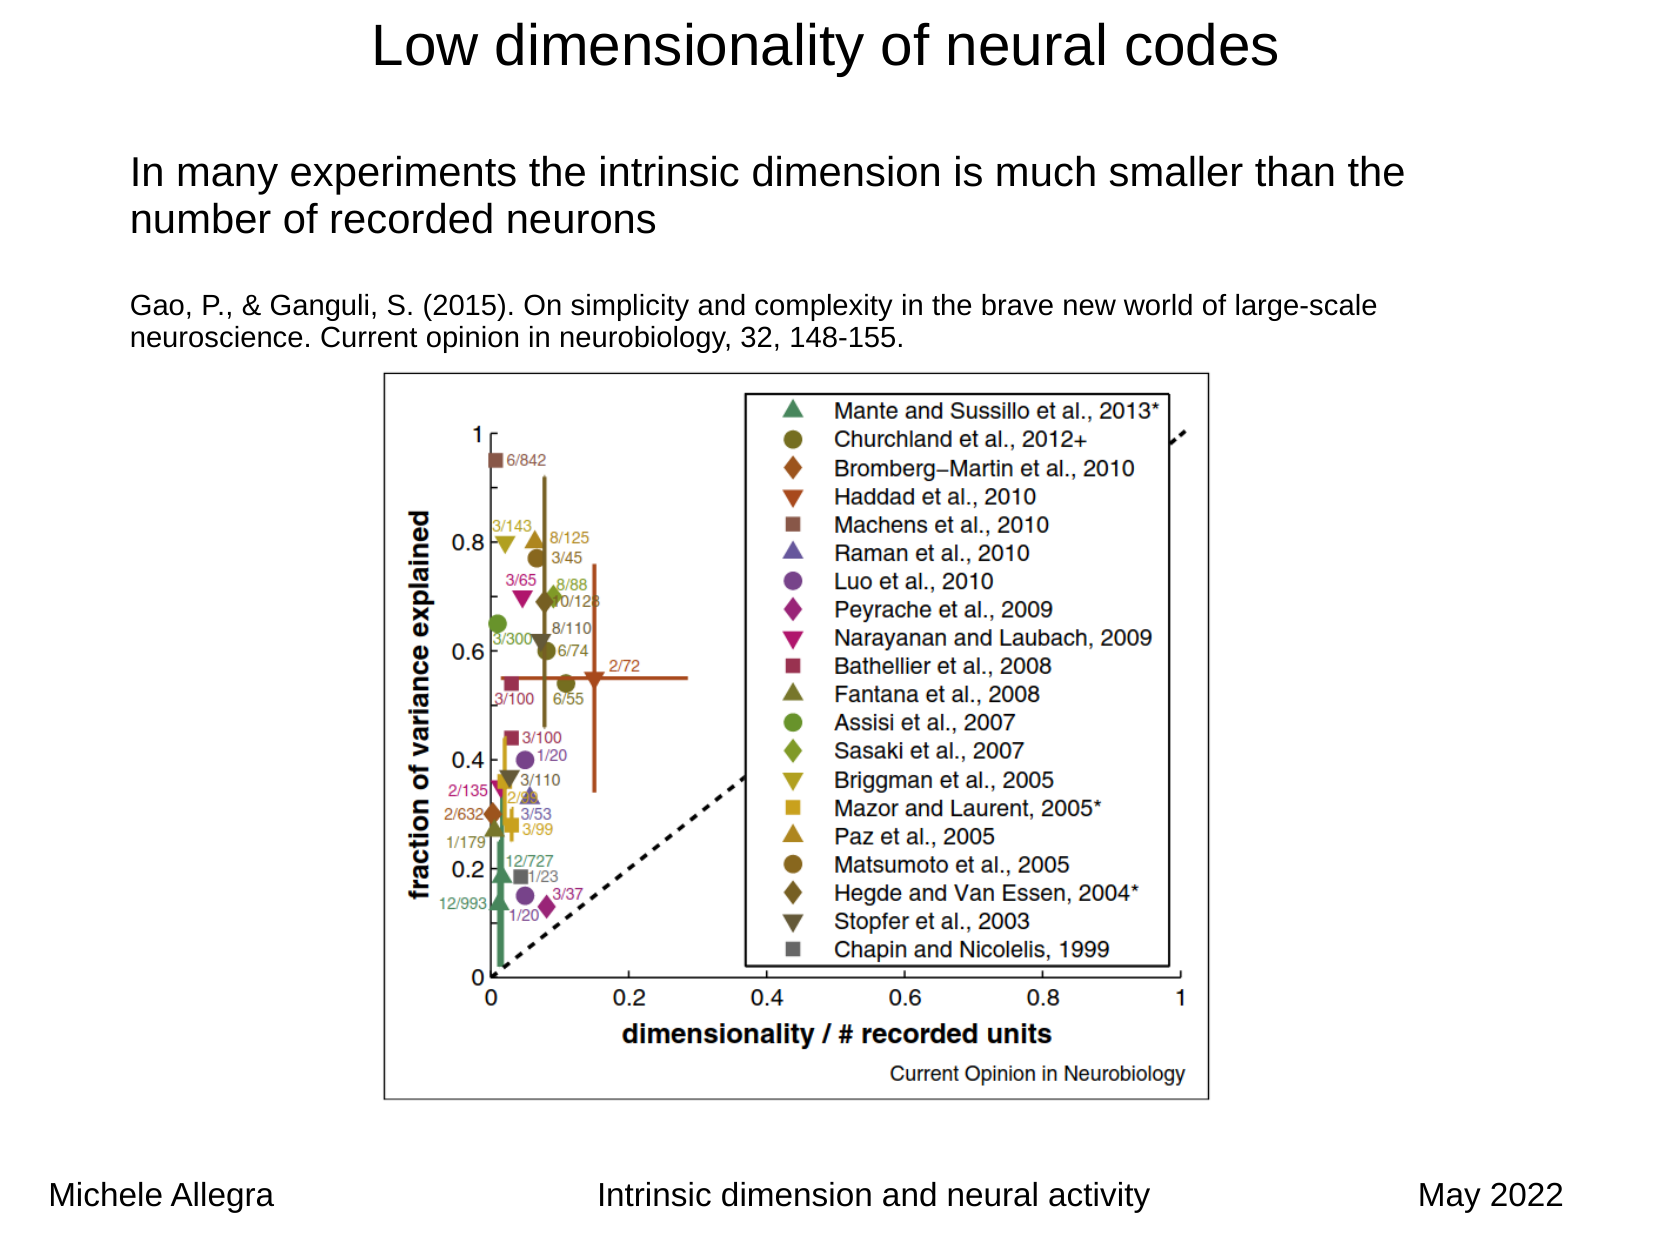

# Low dimensionality of neural codes
In many experiments the intrinsic dimension is much smaller than the number of recorded neurons
Gao, P., & Ganguli, S. (2015). On simplicity and complexity in the brave new world of large-scale neuroscience. Current opinion in neurobiology, 32, 148-155.
Michele Allegra Intrinsic dimension and neural activity May 2022